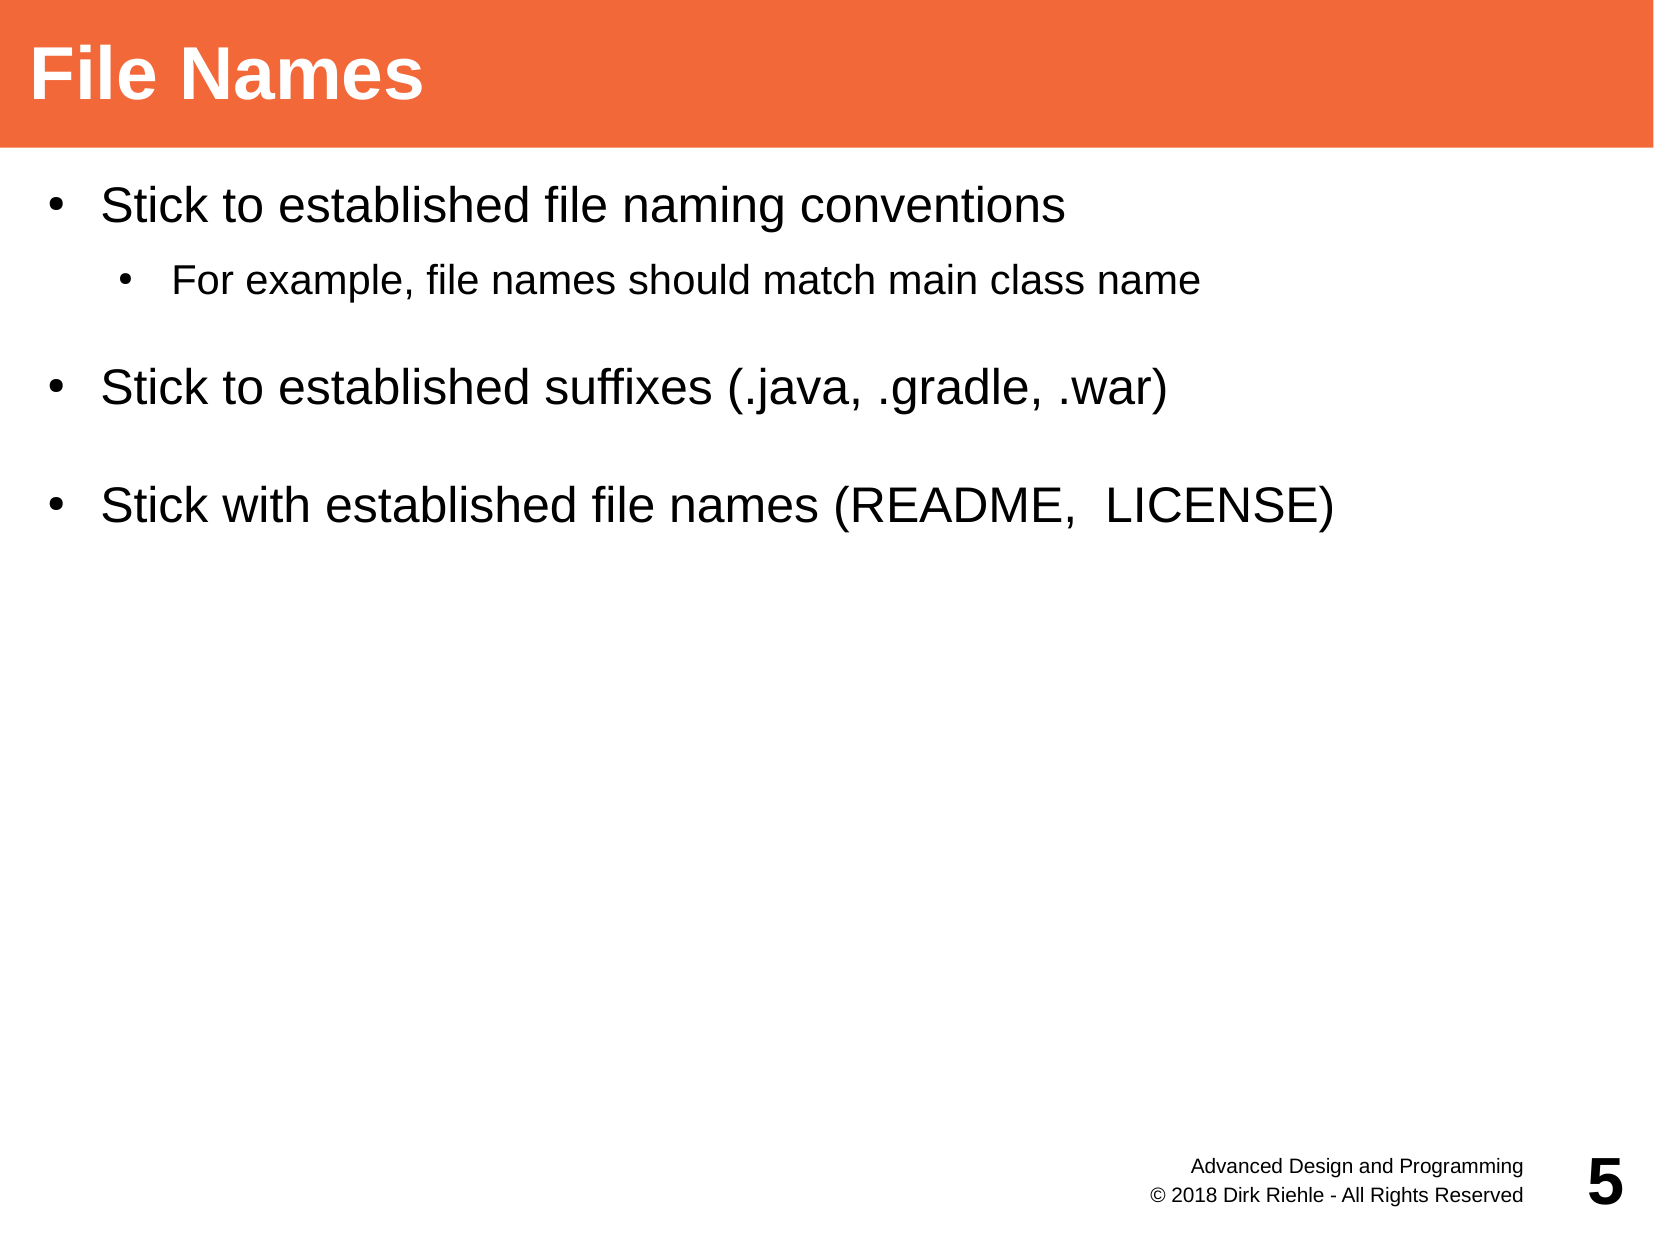

# File Names
Stick to established file naming conventions
For example, file names should match main class name
Stick to established suffixes (.java, .gradle, .war)
Stick with established file names (README, LICENSE)
Advanced Design and Programming
5
© 2018 Dirk Riehle - All Rights Reserved